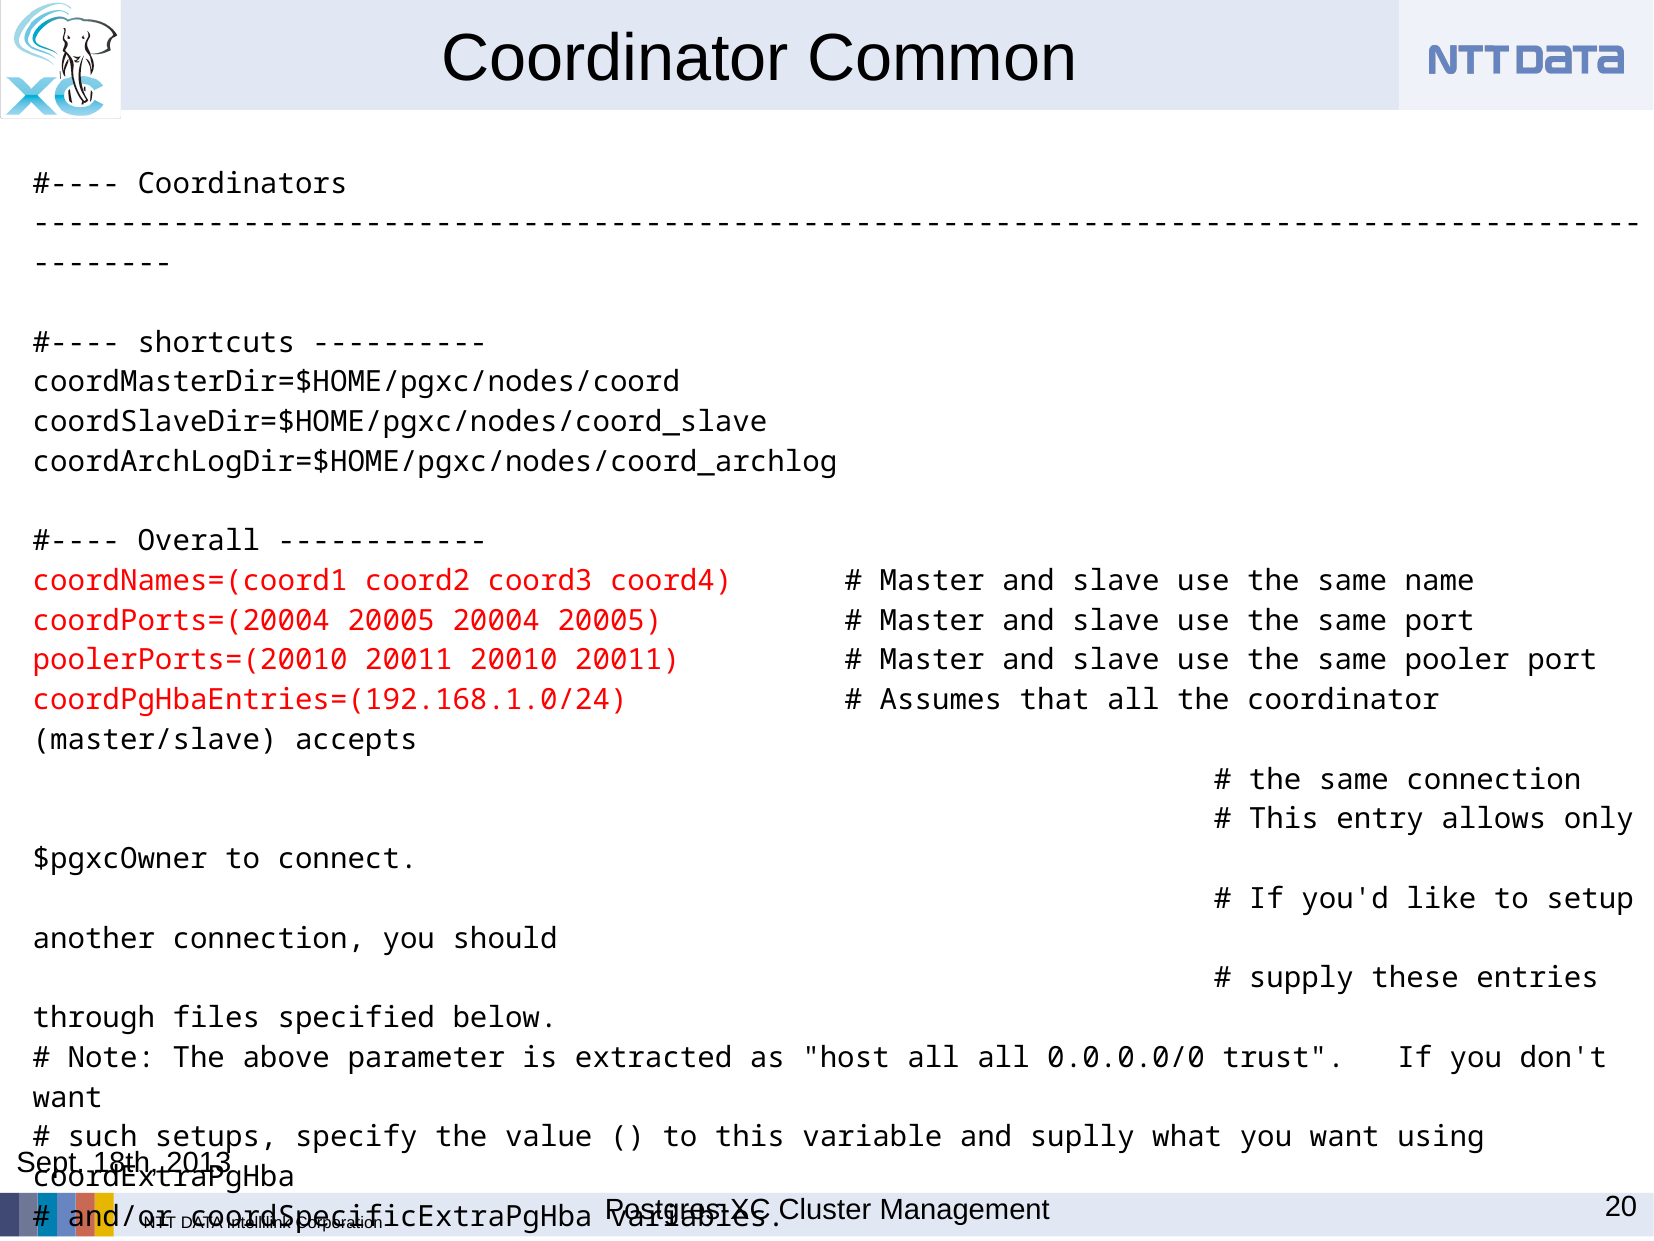

# Coordinator Common
#---- Coordinators ----------------------------------------------------------------------------------------------------
#---- shortcuts ----------
coordMasterDir=$HOME/pgxc/nodes/coord
coordSlaveDir=$HOME/pgxc/nodes/coord_slave
coordArchLogDir=$HOME/pgxc/nodes/coord_archlog
#---- Overall ------------
coordNames=(coord1 coord2 coord3 coord4) 	# Master and slave use the same name
coordPorts=(20004 20005 20004 20005) 	# Master and slave use the same port
poolerPorts=(20010 20011 20010 20011) 	# Master and slave use the same pooler port
coordPgHbaEntries=(192.168.1.0/24) 	# Assumes that all the coordinator (master/slave) accepts
 					# the same connection
 					# This entry allows only $pgxcOwner to connect.
 					# If you'd like to setup another connection, you should
 					# supply these entries through files specified below.
# Note: The above parameter is extracted as "host all all 0.0.0.0/0 trust". If you don't want
# such setups, specify the value () to this variable and suplly what you want using coordExtraPgHba
# and/or coordSpecificExtraPgHba variables.
Sept. 18th, 2013
20
Postgres-XC Cluster Management